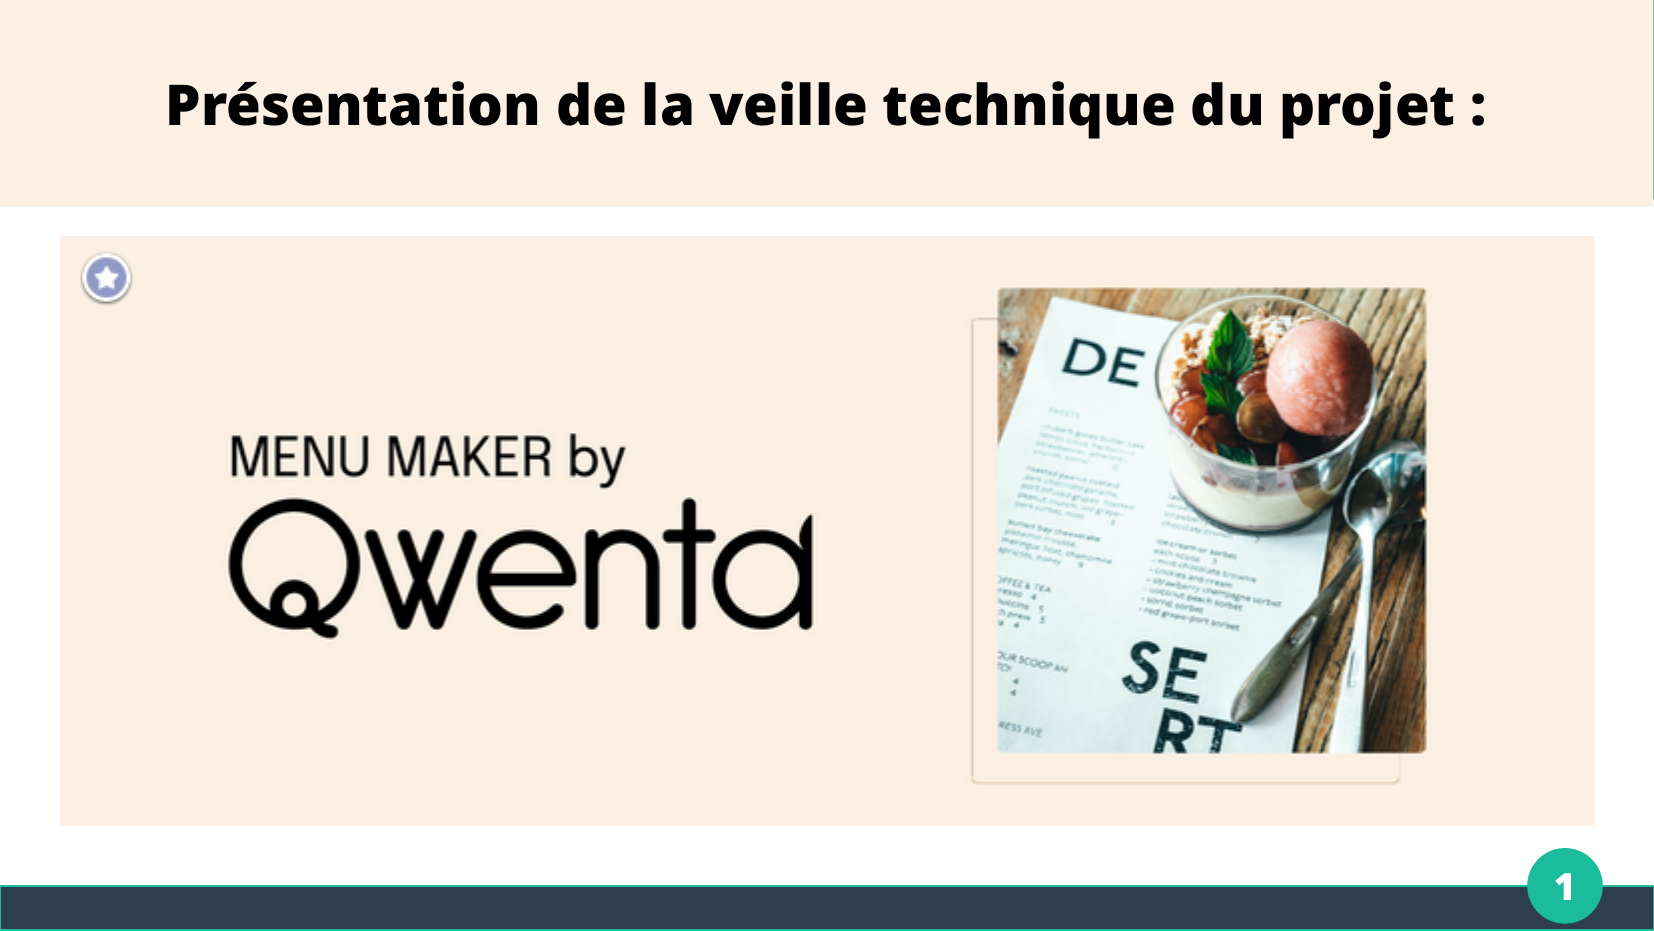

# Présentation de la veille technique du projet :
1